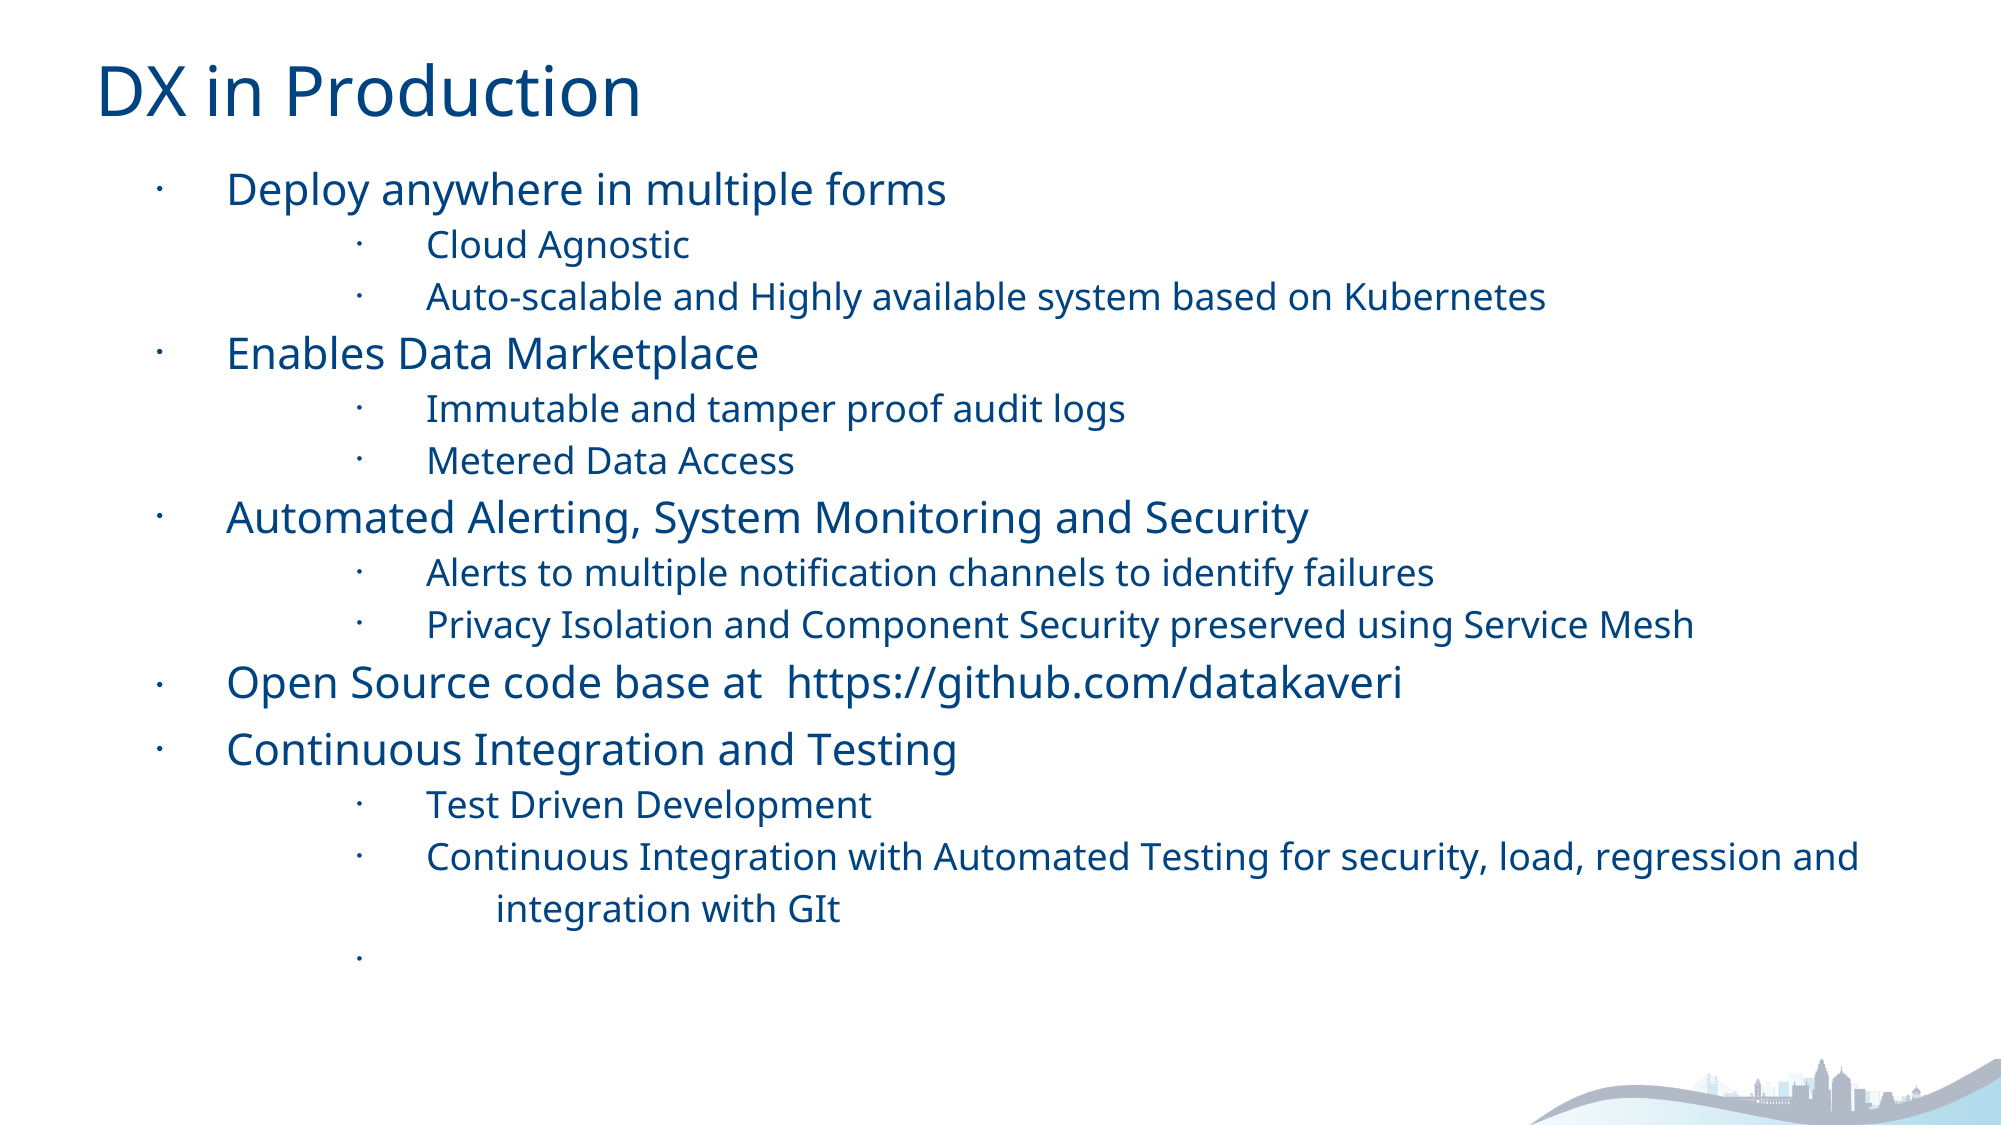

# DX in Production
Deploy anywhere in multiple forms
Cloud Agnostic
Auto-scalable and Highly available system based on Kubernetes
Enables Data Marketplace
Immutable and tamper proof audit logs
Metered Data Access
Automated Alerting, System Monitoring and Security
Alerts to multiple notification channels to identify failures
Privacy Isolation and Component Security preserved using Service Mesh
Open Source code base at https://github.com/datakaveri
Continuous Integration and Testing
Test Driven Development
Continuous Integration with Automated Testing for security, load, regression and integration with GIt